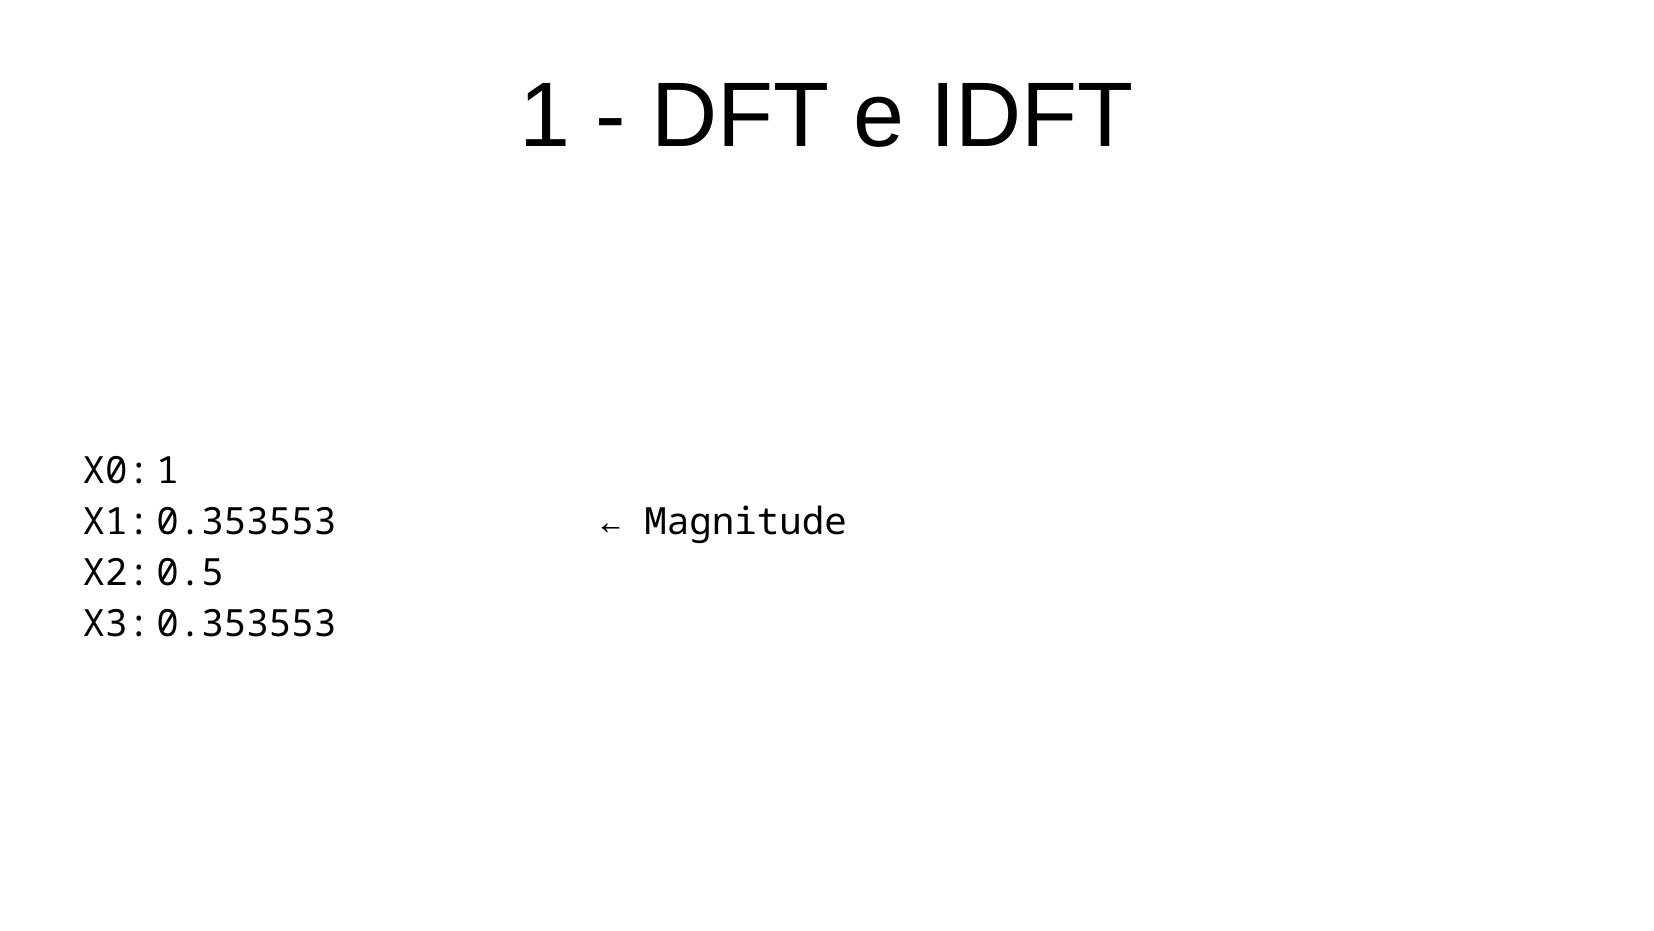

# 1 - DFT e IDFT
X0:	1
X1:	0.353553				← Magnitude
X2:	0.5
X3:	0.353553